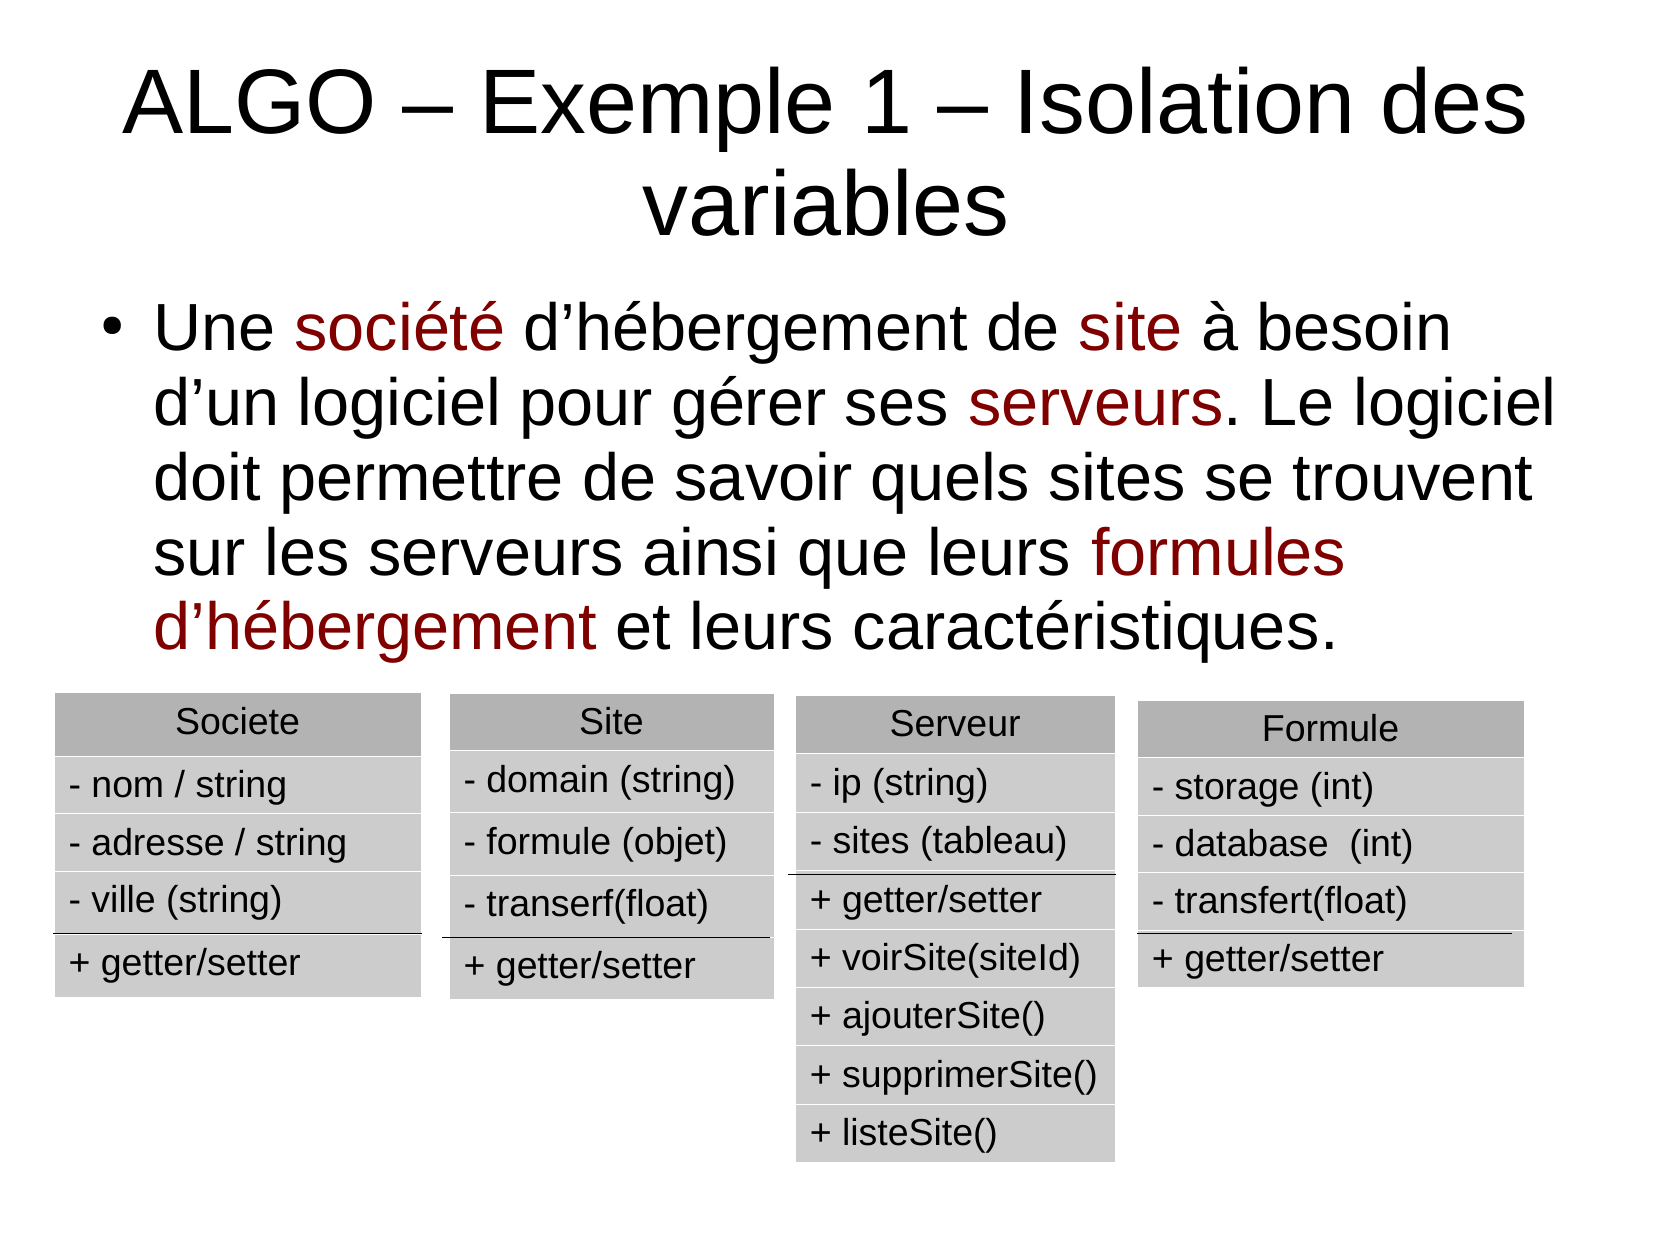

# ALGO – Exemple 1 – Isolation des variables
Une société d’hébergement de site à besoin d’un logiciel pour gérer ses serveurs. Le logiciel doit permettre de savoir quels sites se trouvent sur les serveurs ainsi que leurs formules d’hébergement et leurs caractéristiques.
| Societe |
| --- |
| - nom / string |
| - adresse / string |
| - ville (string) |
| + getter/setter |
| Site |
| --- |
| - domain (string) |
| - formule (objet) |
| - transerf(float) |
| + getter/setter |
| Serveur |
| --- |
| - ip (string) |
| - sites (tableau) |
| + getter/setter |
| + voirSite(siteId) |
| + ajouterSite() |
| + supprimerSite() |
| + listeSite() |
| Formule |
| --- |
| - storage (int) |
| - database (int) |
| - transfert(float) |
| + getter/setter |